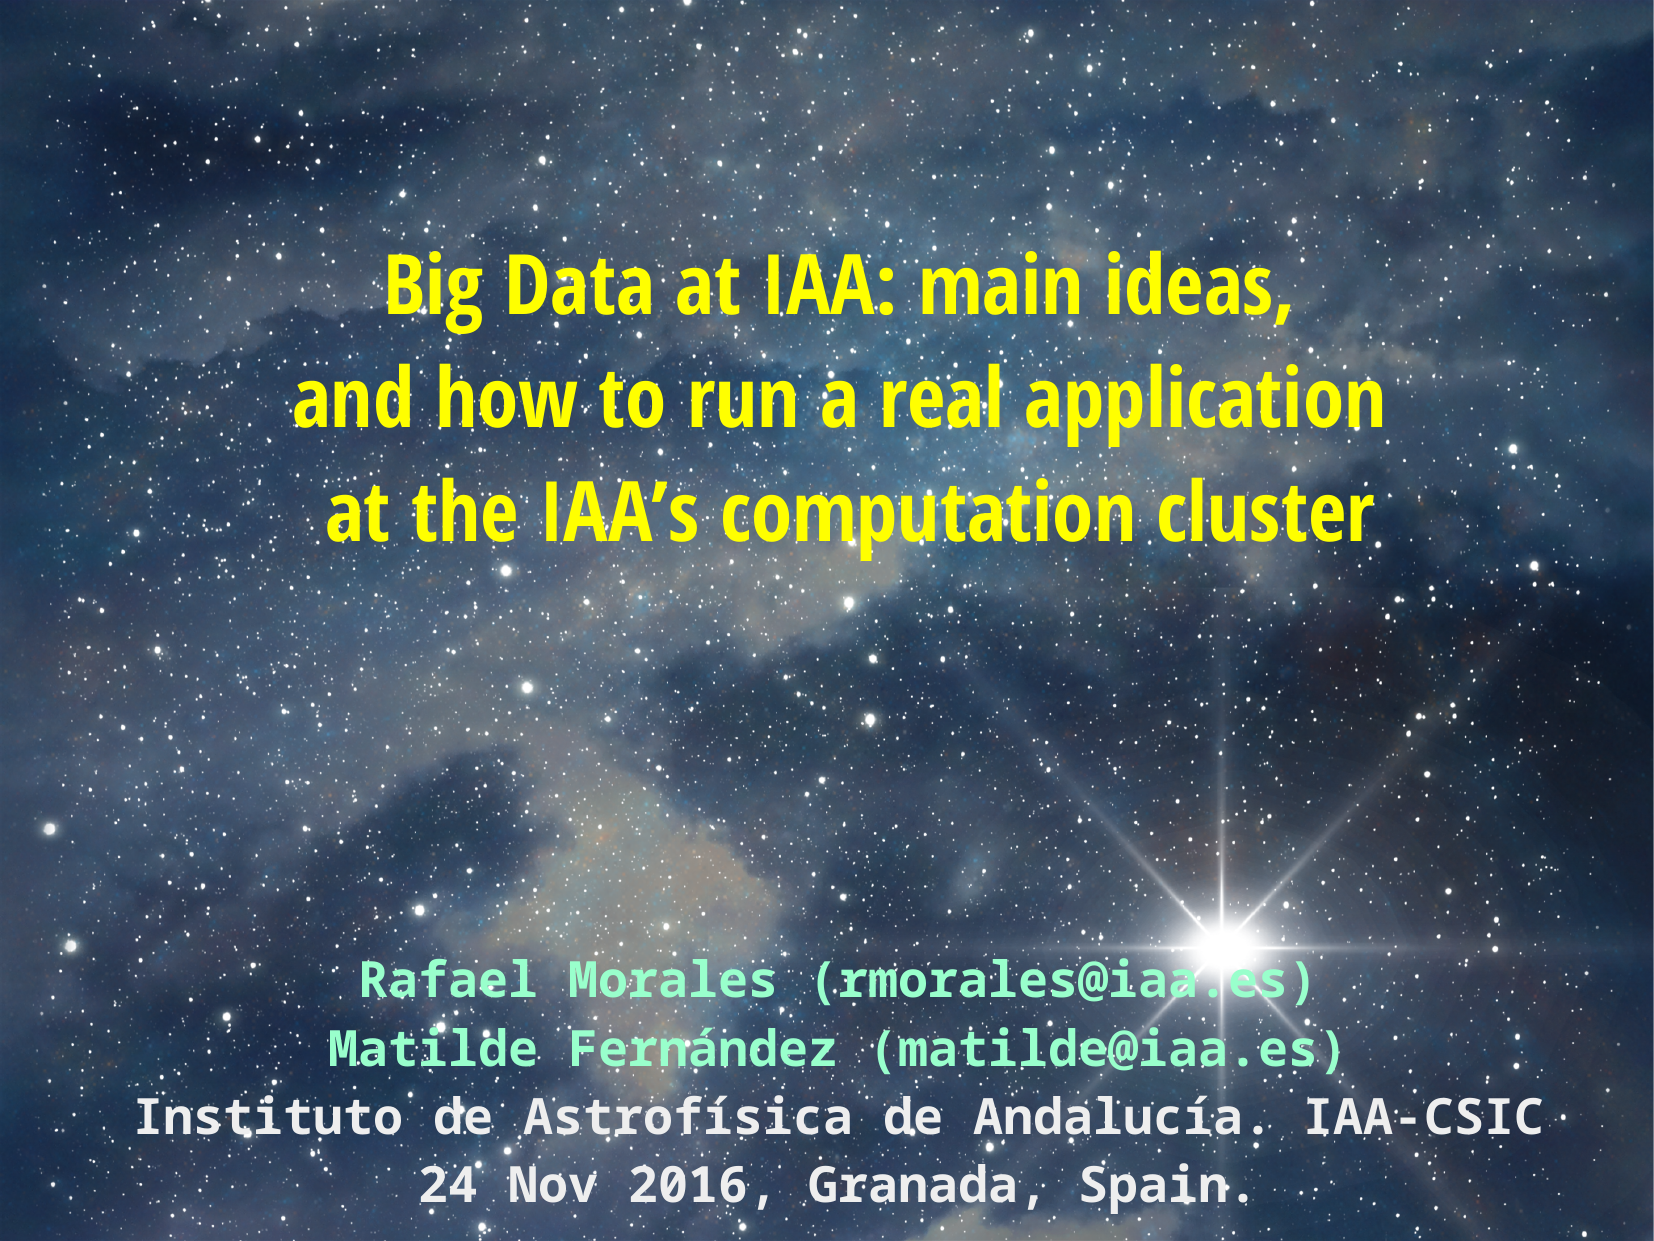

Big Data at IAA: main ideas,
and how to run a real application
at the IAA’s computation cluster
# Rafael Morales (rmorales@iaa.es) Matilde Fernández (matilde@iaa.es) Instituto de Astrofísica de Andalucía. IAA-CSIC 24 Nov 2016, Granada, Spain.